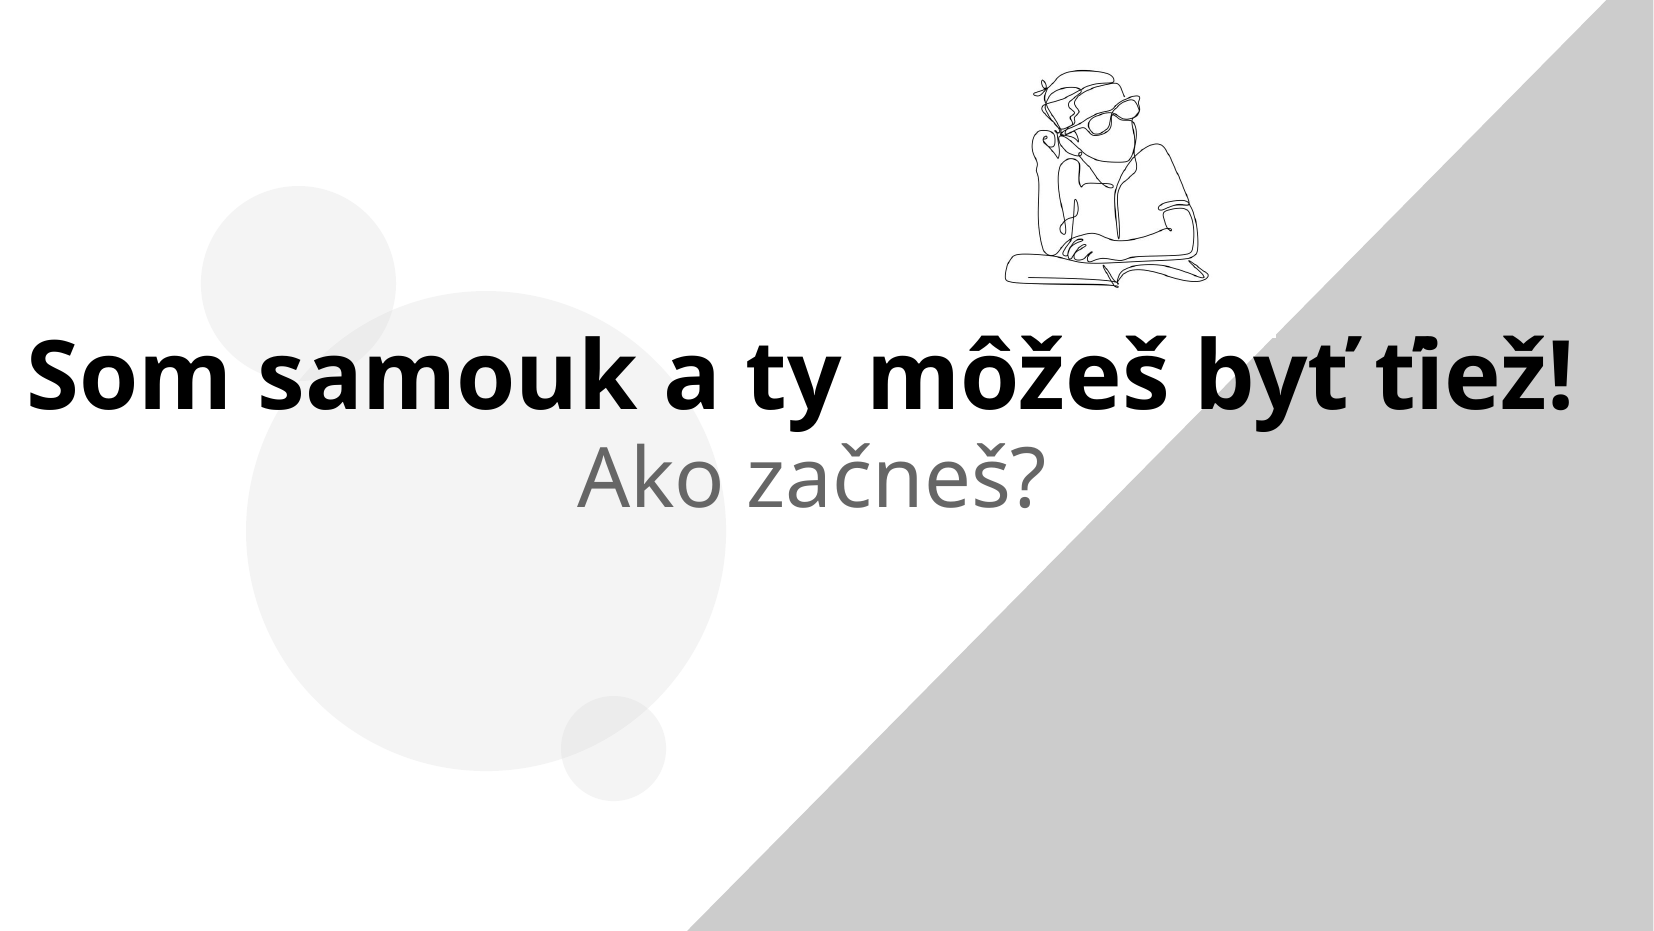

Som
Som samouk a ty môžeš byť ťiež!
Ako začneš?